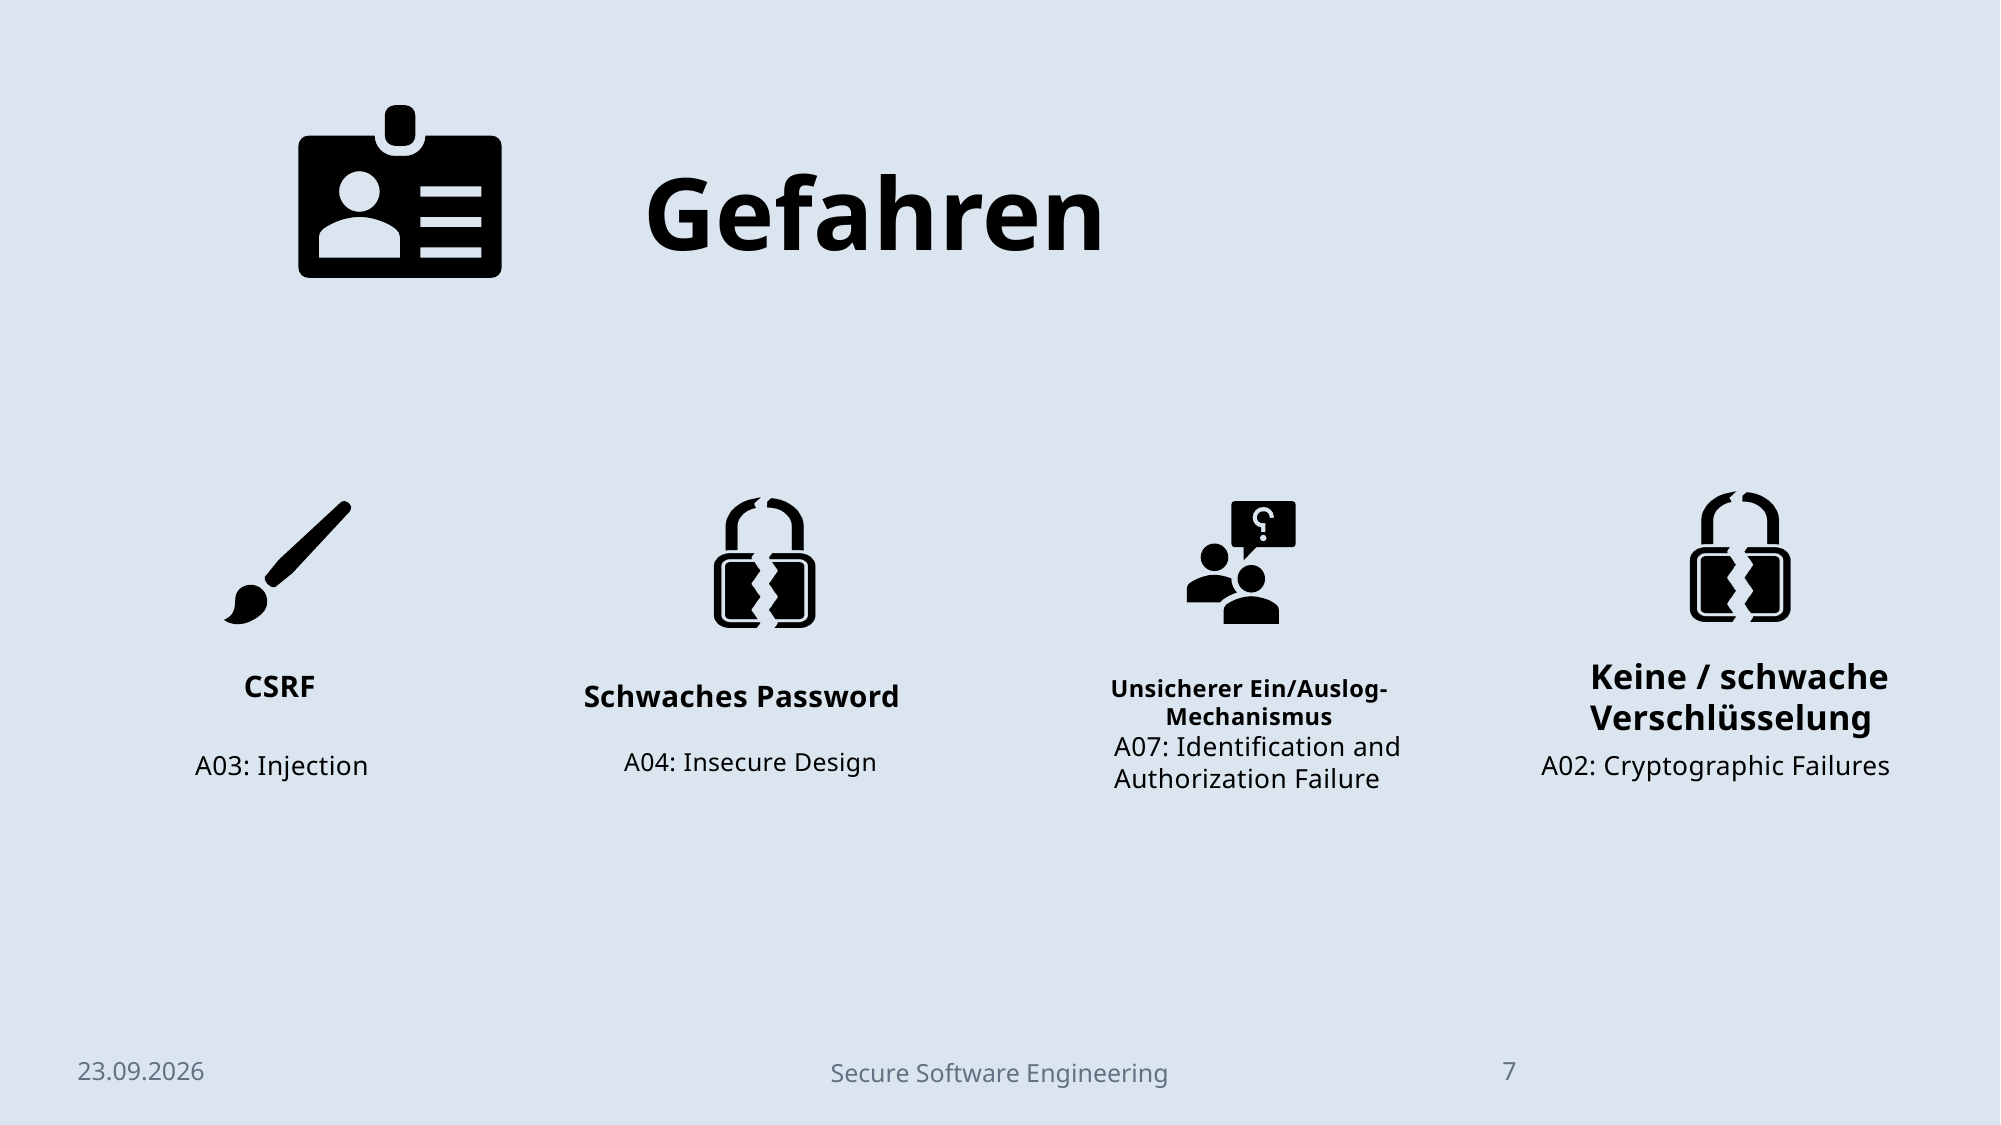

# Gefahren
Keine / schwache Verschlüsselung
CSRF
Schwaches Password
Unsicherer Ein/Auslog-
Mechanismus
A07: Identification and Authorization Failure
A04: Insecure Design
A03: Injection
A02: Cryptographic Failures
Secure Software Engineering
7